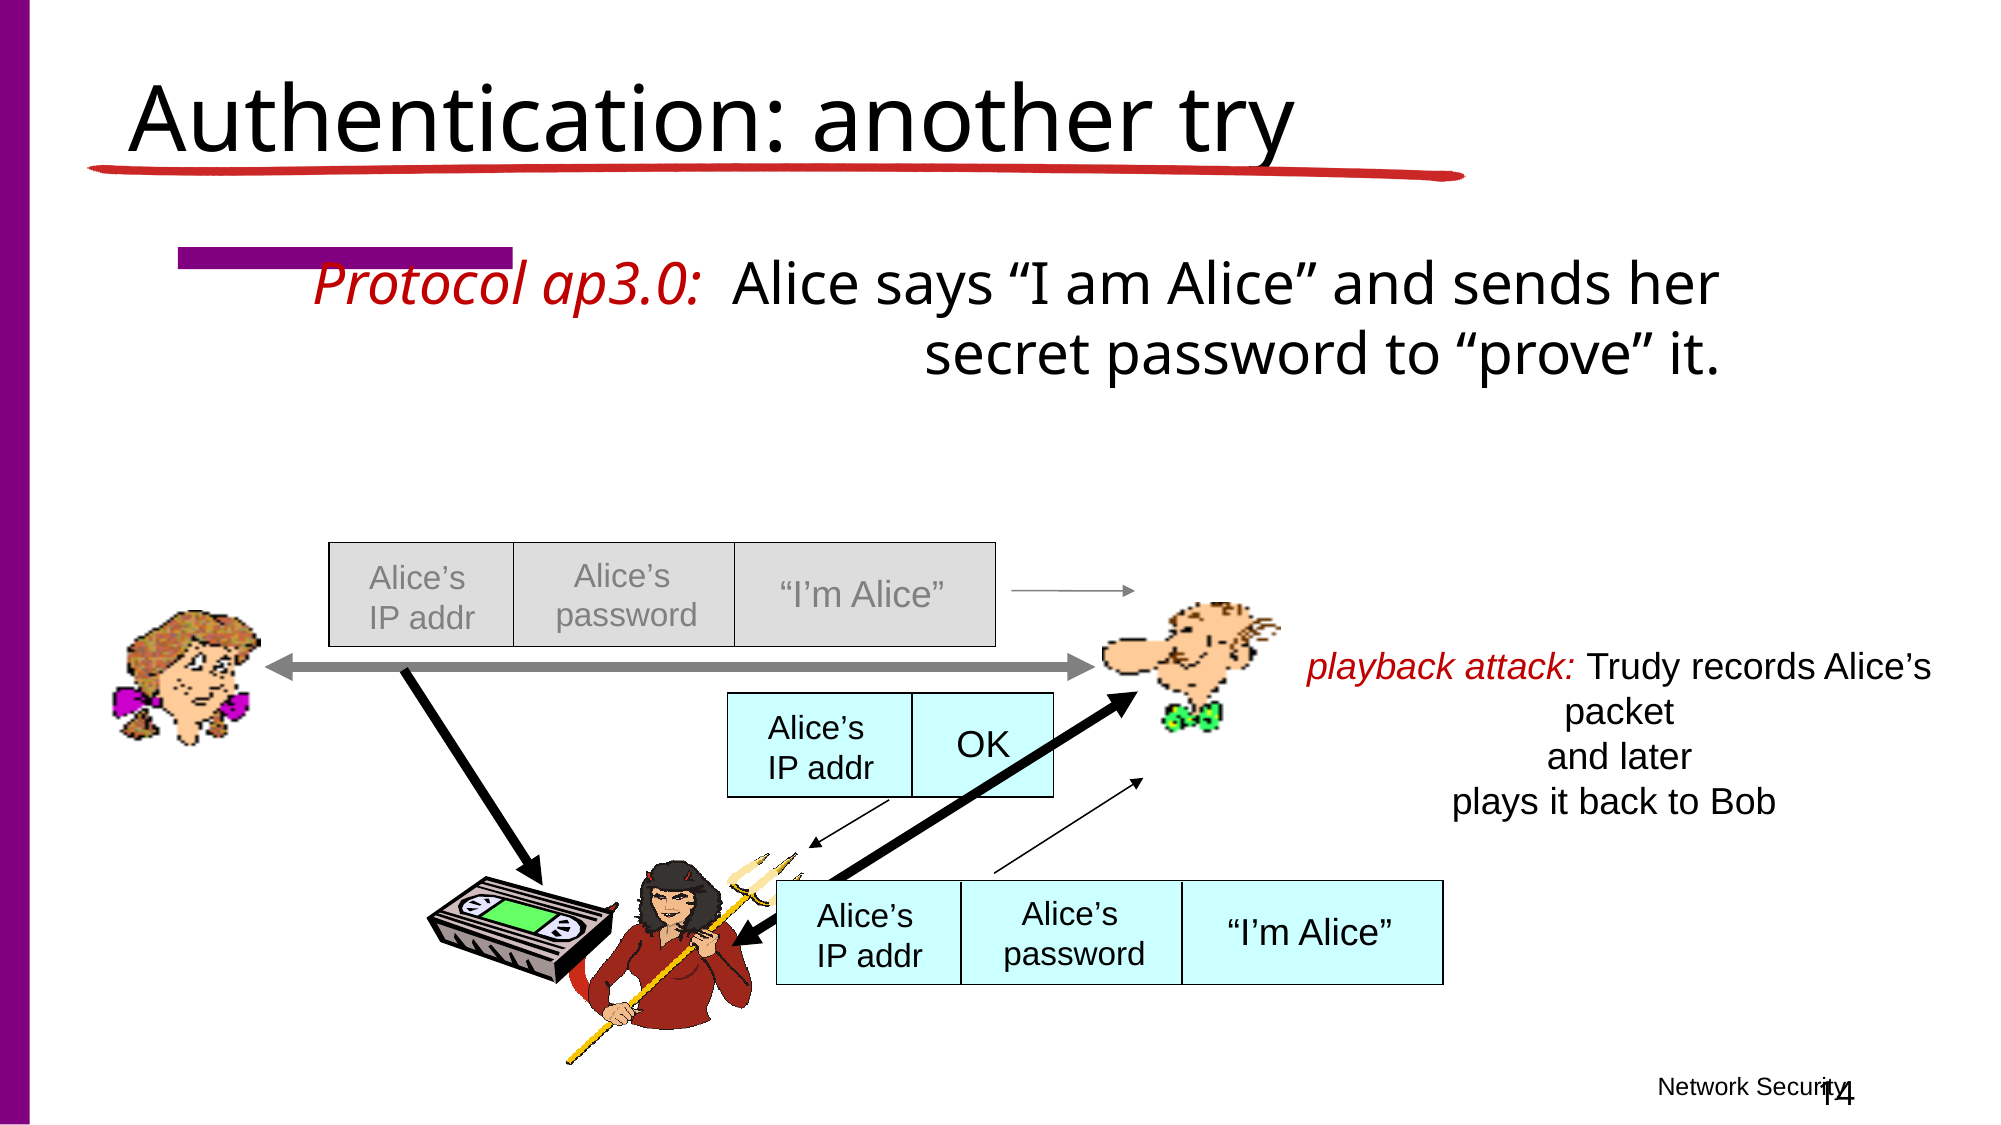

# Authentication: another try
Protocol ap3.0: Alice says “I am Alice” and sends her
 secret password to “prove” it.
Alice’s
password
Alice’s
IP addr
“I’m Alice”
playback attack: Trudy records Alice’s packet
and later
plays it back to Bob
Alice’s
IP addr
OK
Alice’s
password
Alice’s
IP addr
“I’m Alice”
Network Security